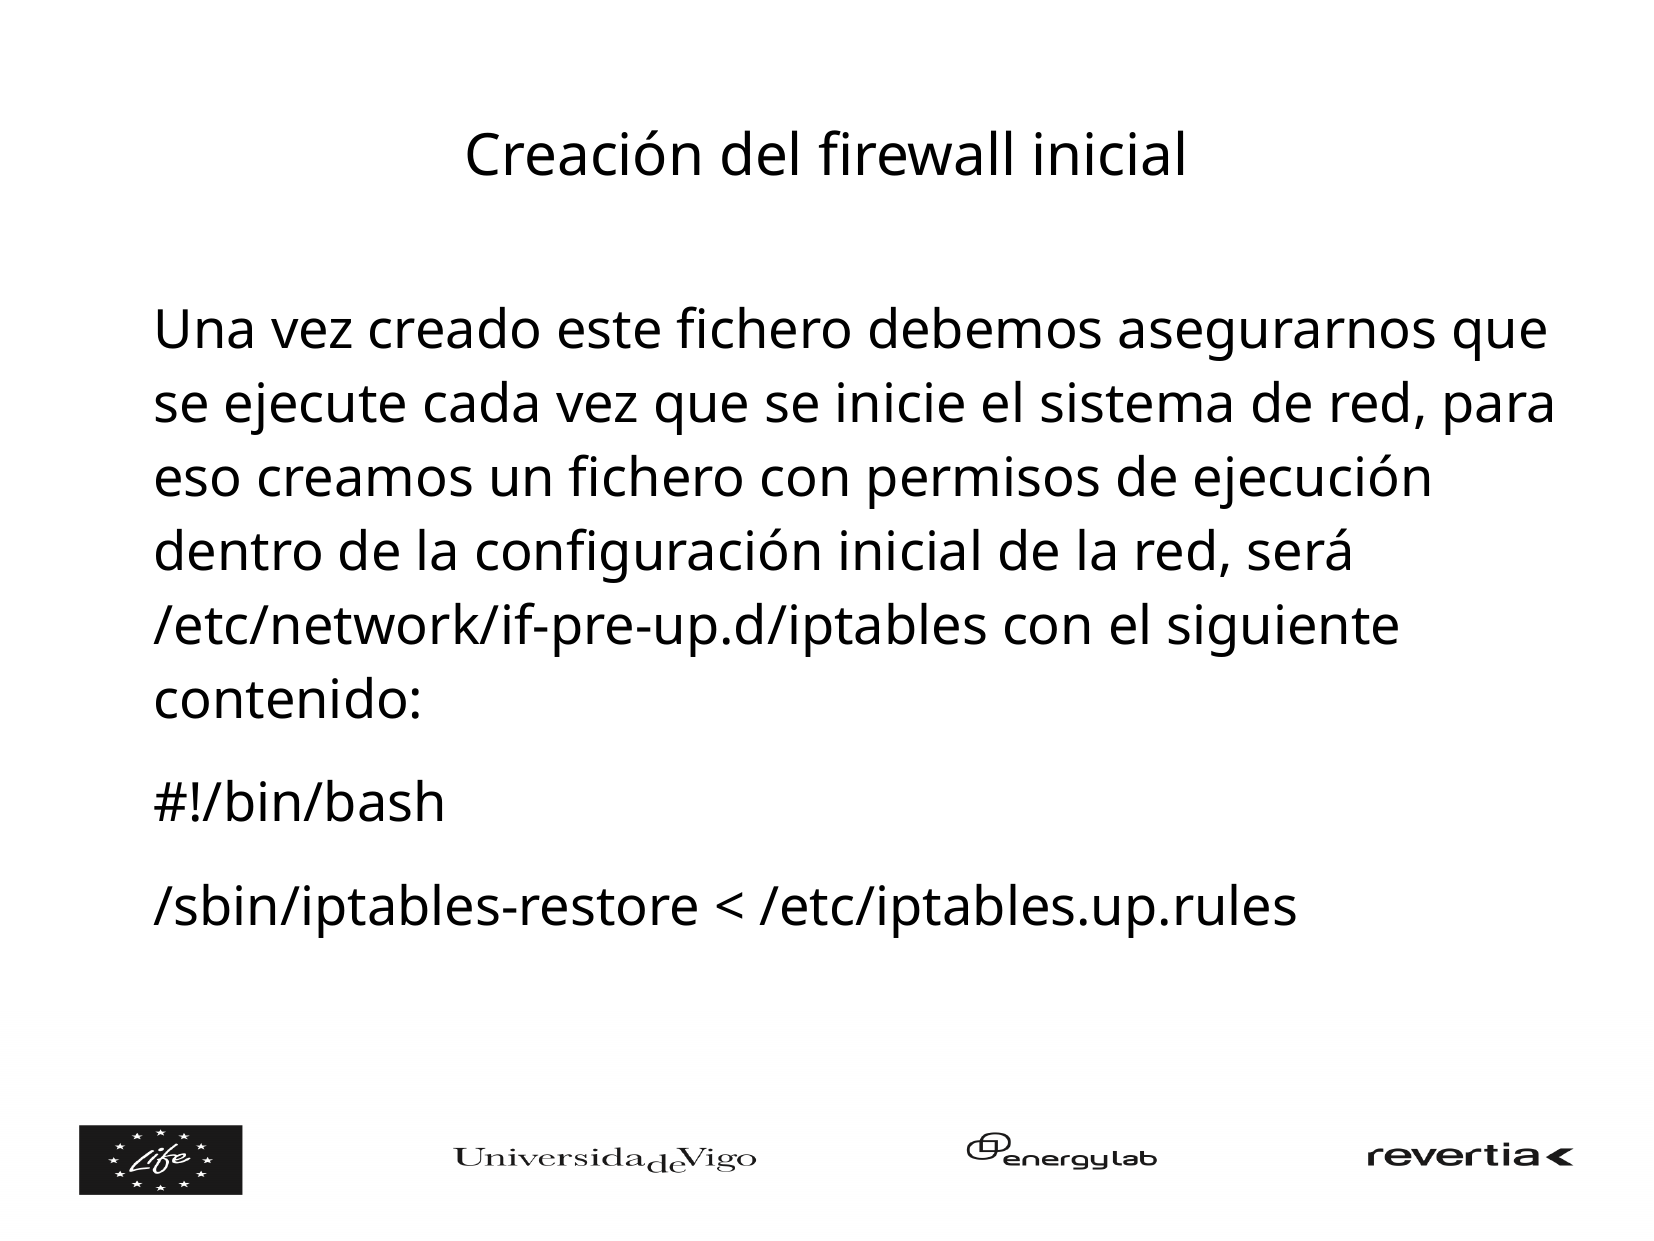

# Creación del firewall inicial
Una vez creado este fichero debemos asegurarnos que se ejecute cada vez que se inicie el sistema de red, para eso creamos un fichero con permisos de ejecución dentro de la configuración inicial de la red, será /etc/network/if-pre-up.d/iptables con el siguiente contenido:
#!/bin/bash
/sbin/iptables-restore < /etc/iptables.up.rules